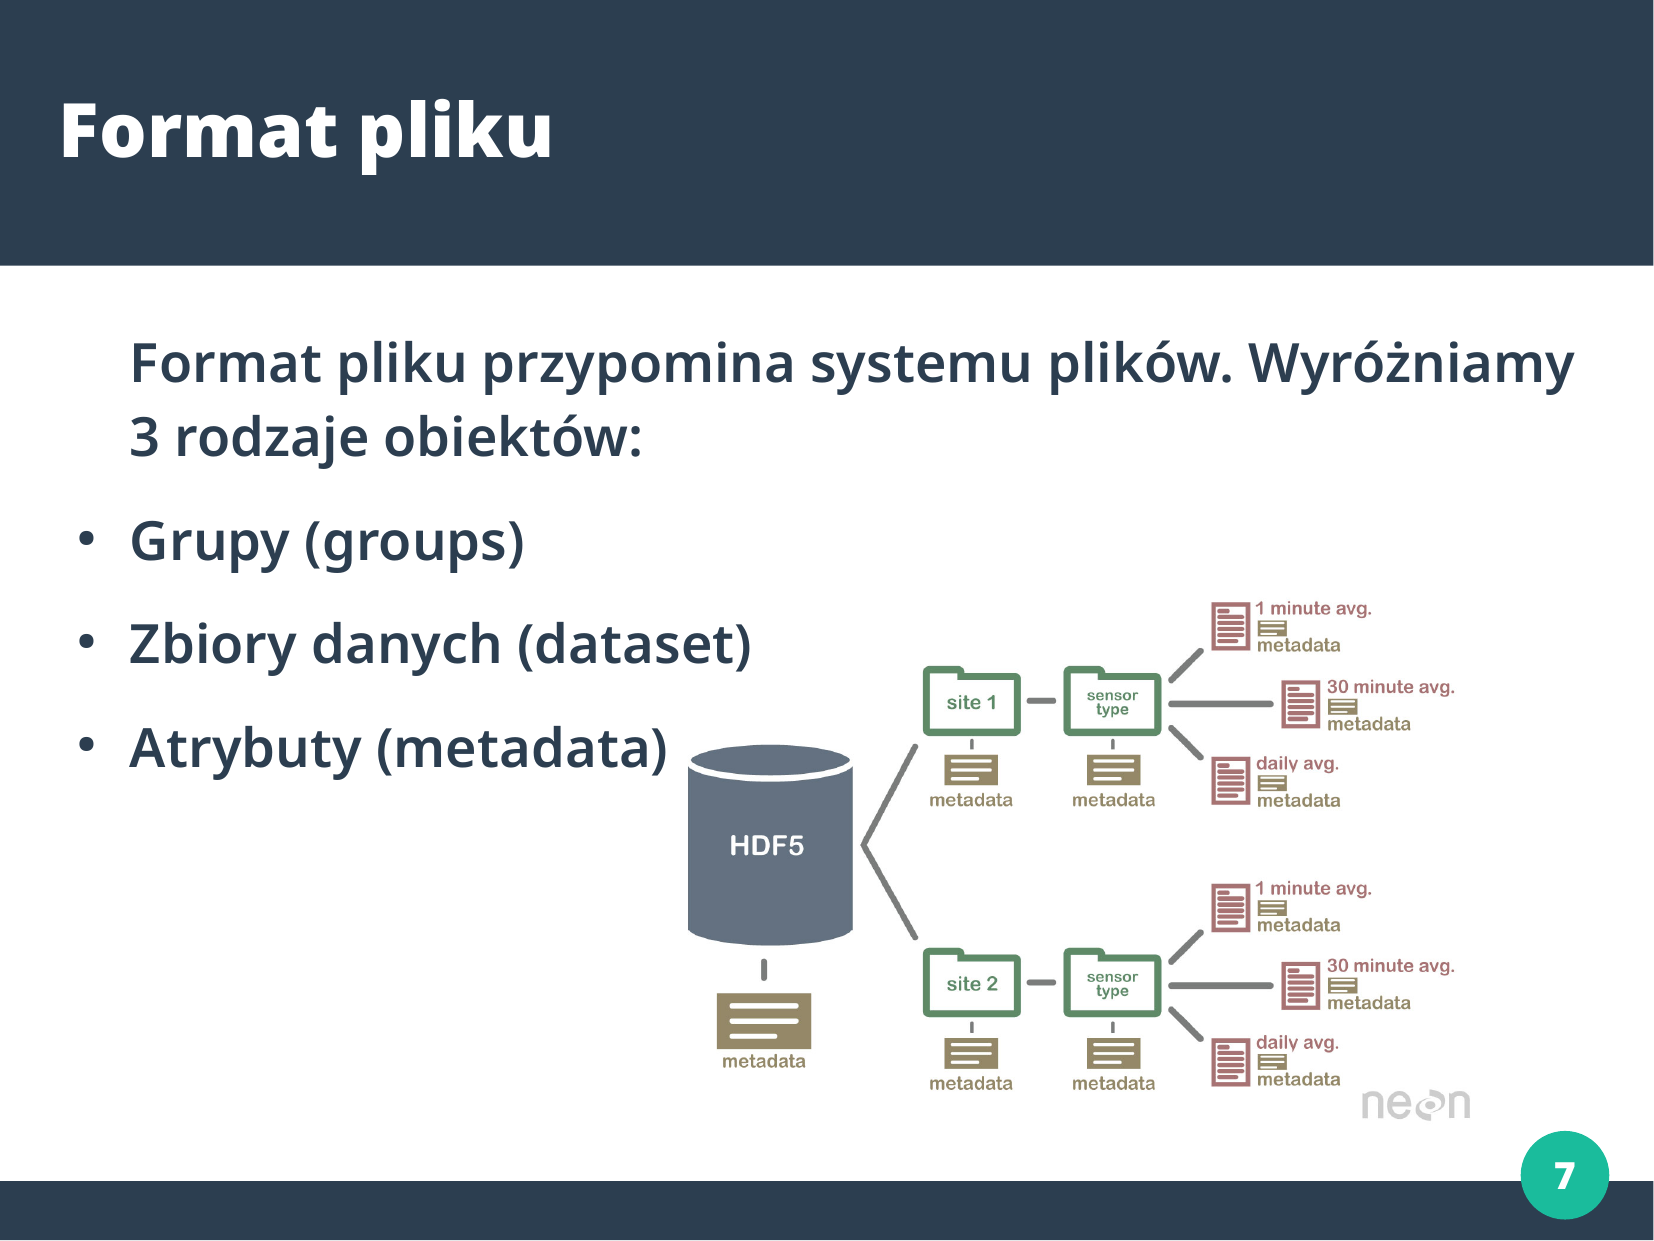

# Format pliku
Format pliku przypomina systemu plików. Wyróżniamy 3 rodzaje obiektów:
Grupy (groups)
Zbiory danych (dataset)
Atrybuty (metadata)
7